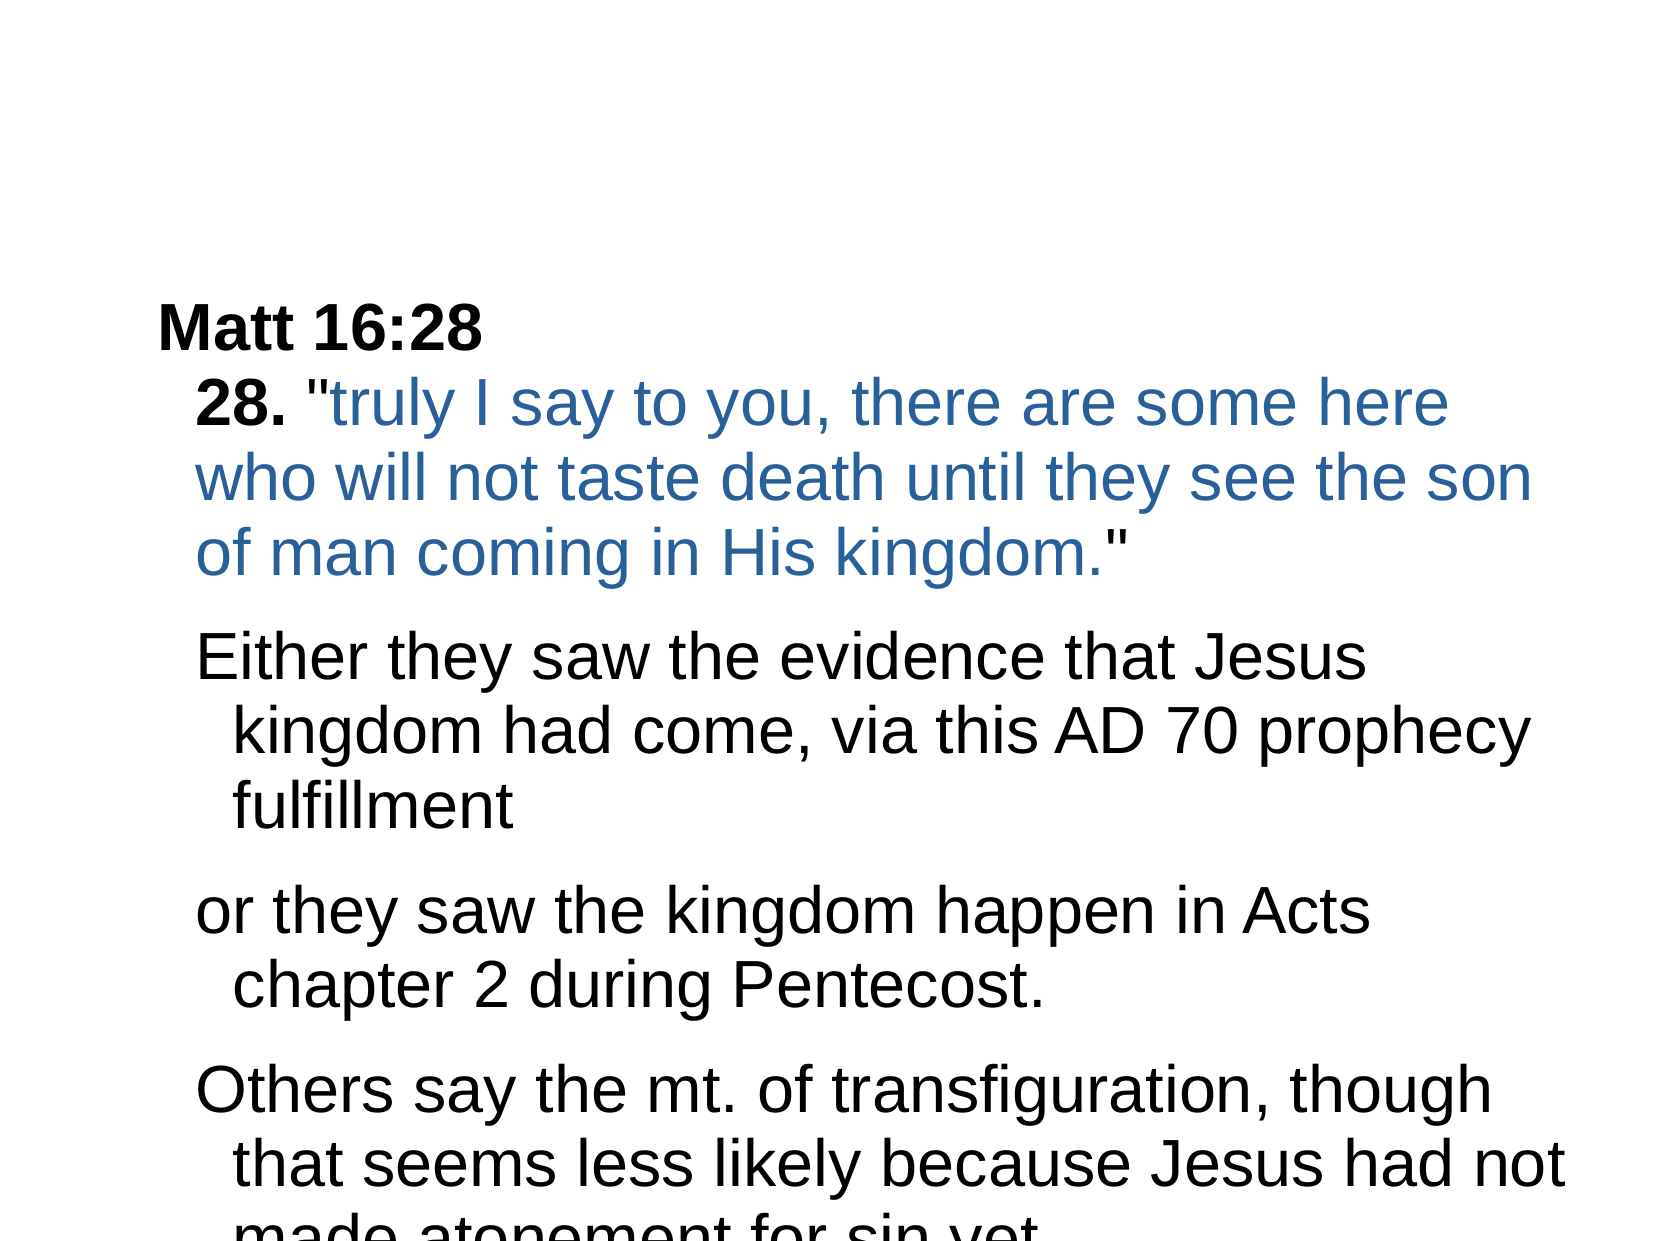

#
Matt 16:28
28. "truly I say to you, there are some here who will not taste death until they see the son of man coming in His kingdom."
Either they saw the evidence that Jesus kingdom had come, via this AD 70 prophecy fulfillment
or they saw the kingdom happen in Acts chapter 2 during Pentecost.
Others say the mt. of transfiguration, though that seems less likely because Jesus had not made atonement for sin yet.